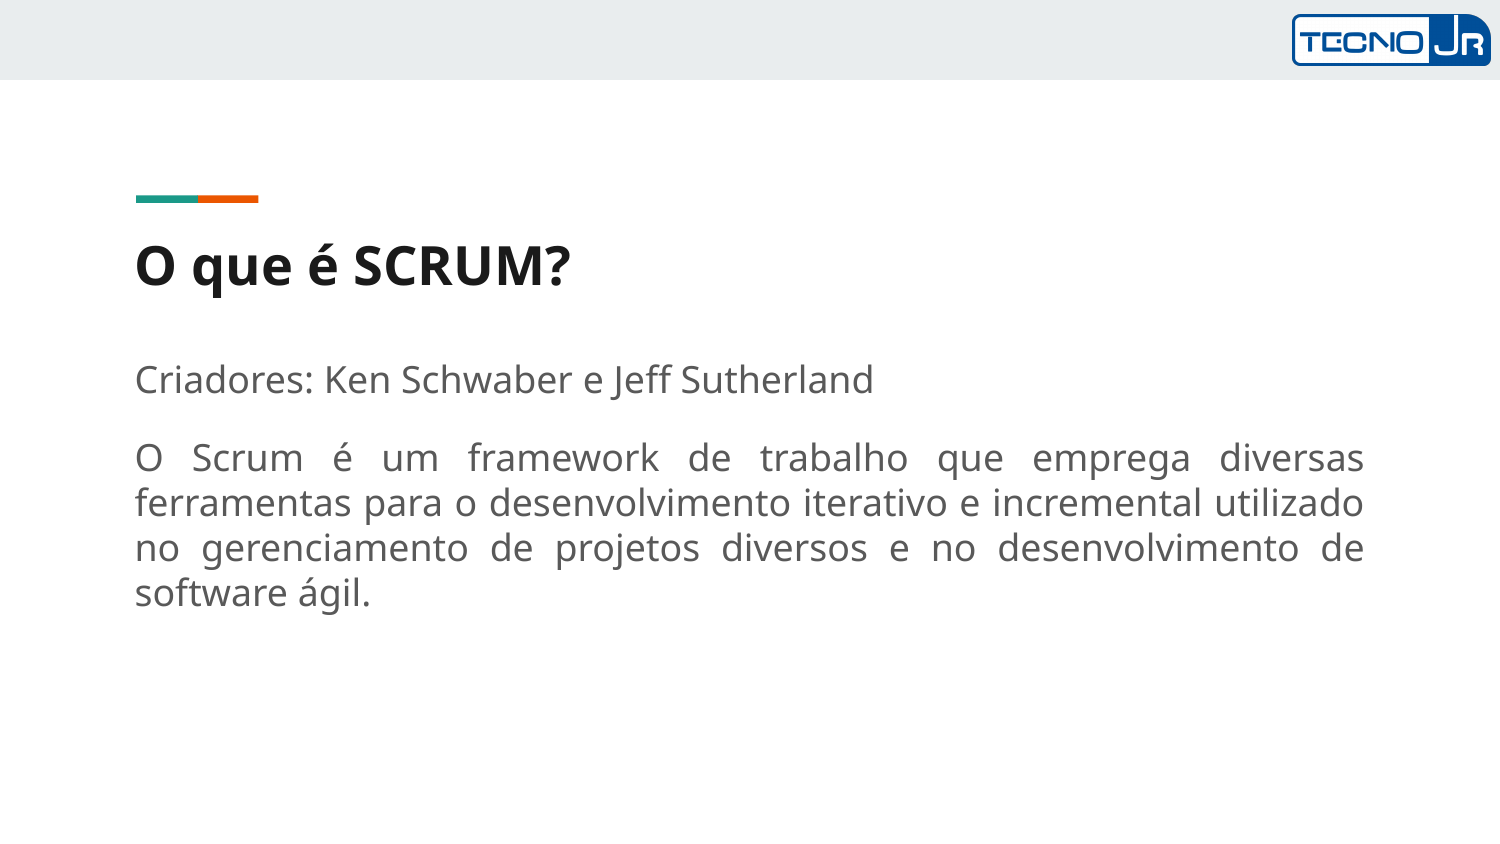

# O que é SCRUM?
Criadores: Ken Schwaber e Jeff Sutherland
O Scrum é um framework de trabalho que emprega diversas ferramentas para o desenvolvimento iterativo e incremental utilizado no gerenciamento de projetos diversos e no desenvolvimento de software ágil.